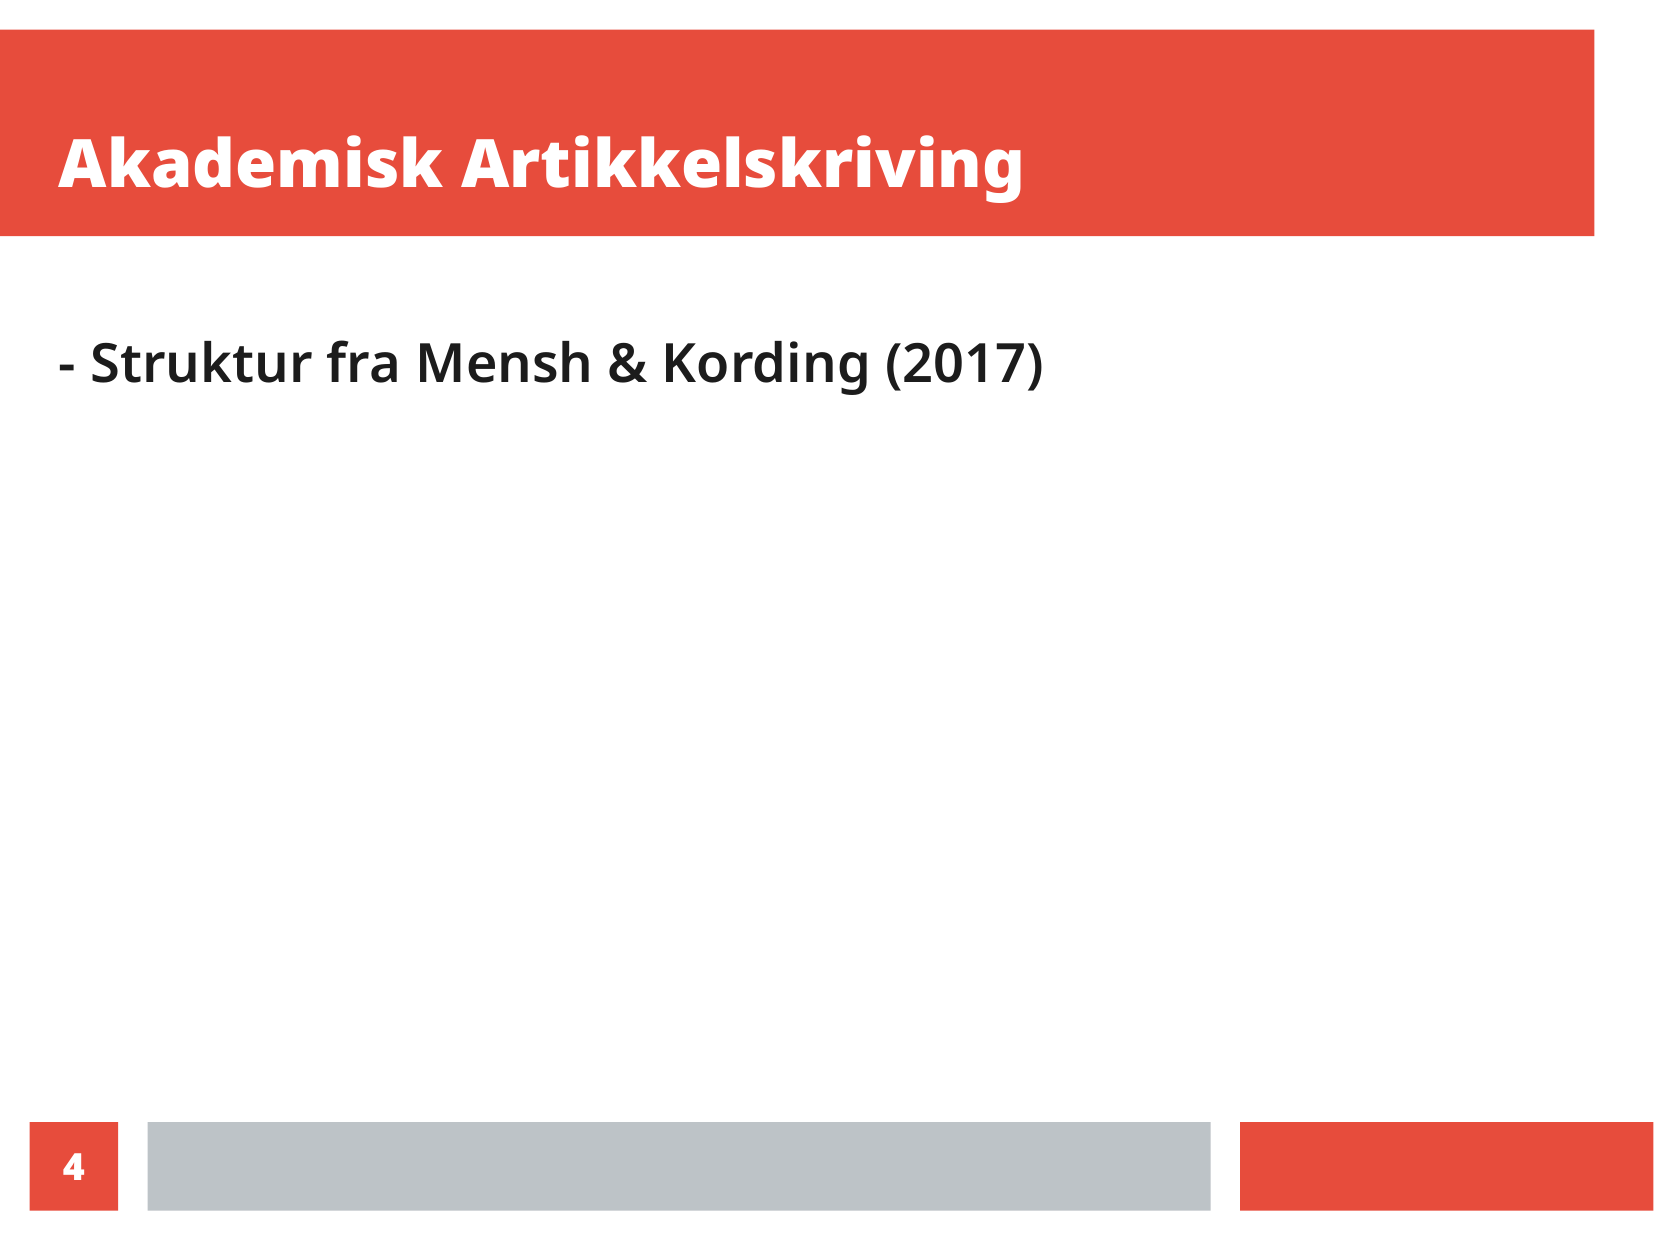

# Akademisk Artikkelskriving
- Struktur fra Mensh & Kording (2017)
4